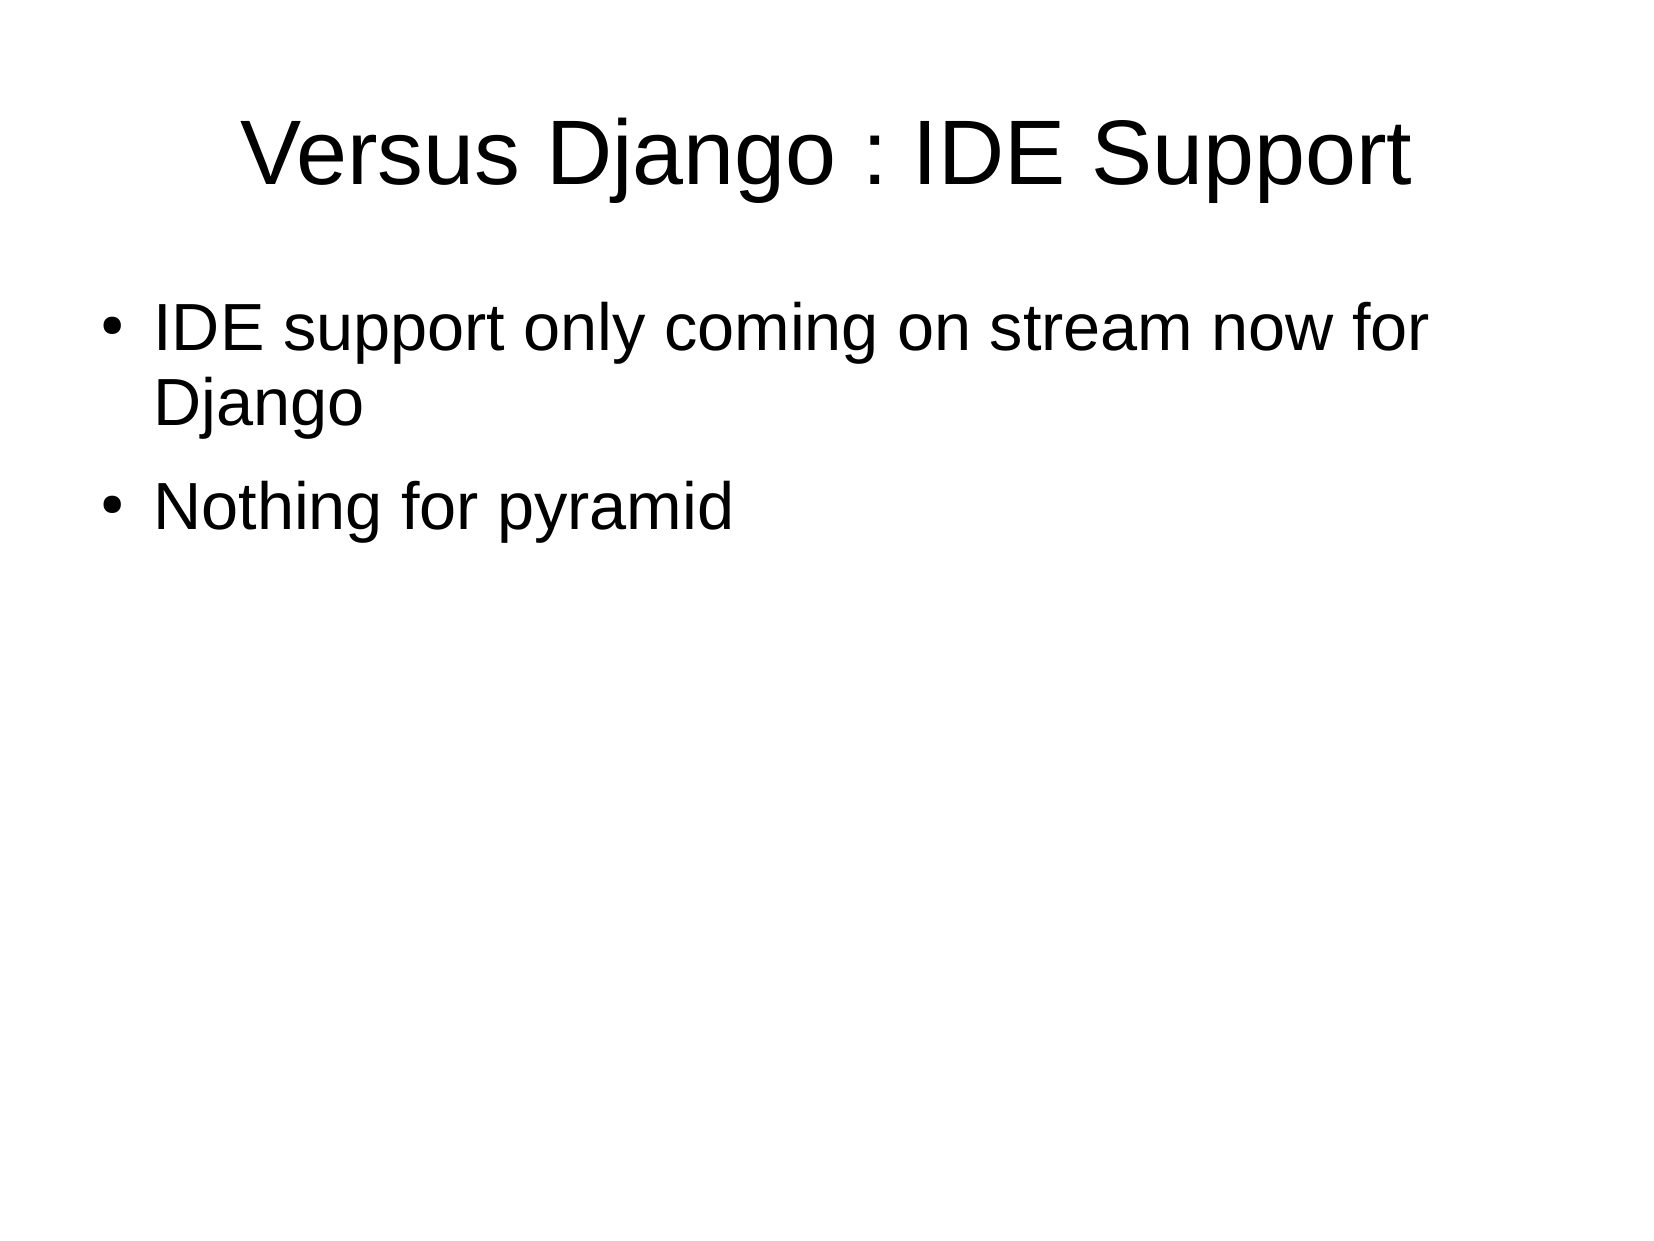

# Versus Django : IDE Support
IDE support only coming on stream now for Django
Nothing for pyramid